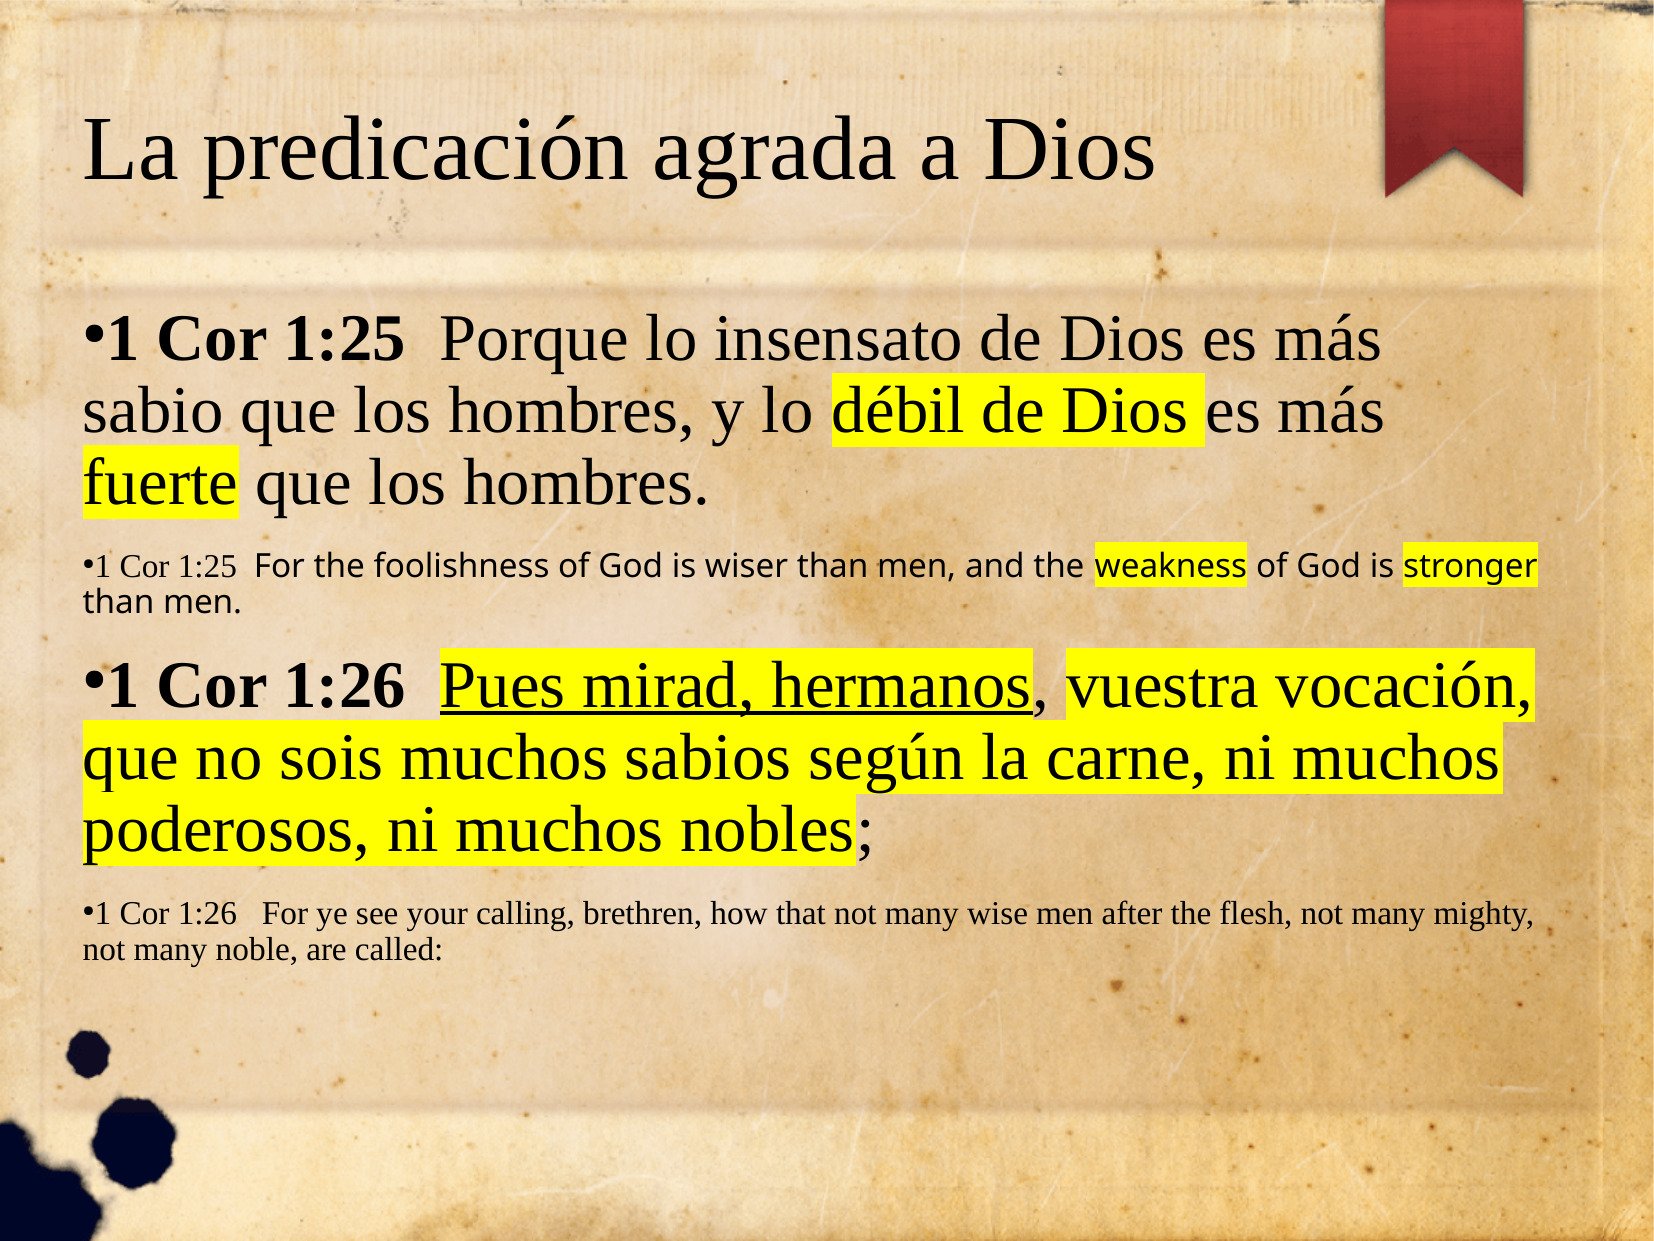

# La predicación agrada a Dios
1 Cor 1:25  Porque lo insensato de Dios es más sabio que los hombres, y lo débil de Dios es más fuerte que los hombres.
1 Cor 1:25  For the foolishness of God is wiser than men, and the weakness of God is stronger than men.
1 Cor 1:26  Pues mirad, hermanos, vuestra vocación, que no sois muchos sabios según la carne, ni muchos poderosos, ni muchos nobles;
1 Cor 1:26   For ye see your calling, brethren, how that not many wise men after the flesh, not many mighty, not many noble, are called: